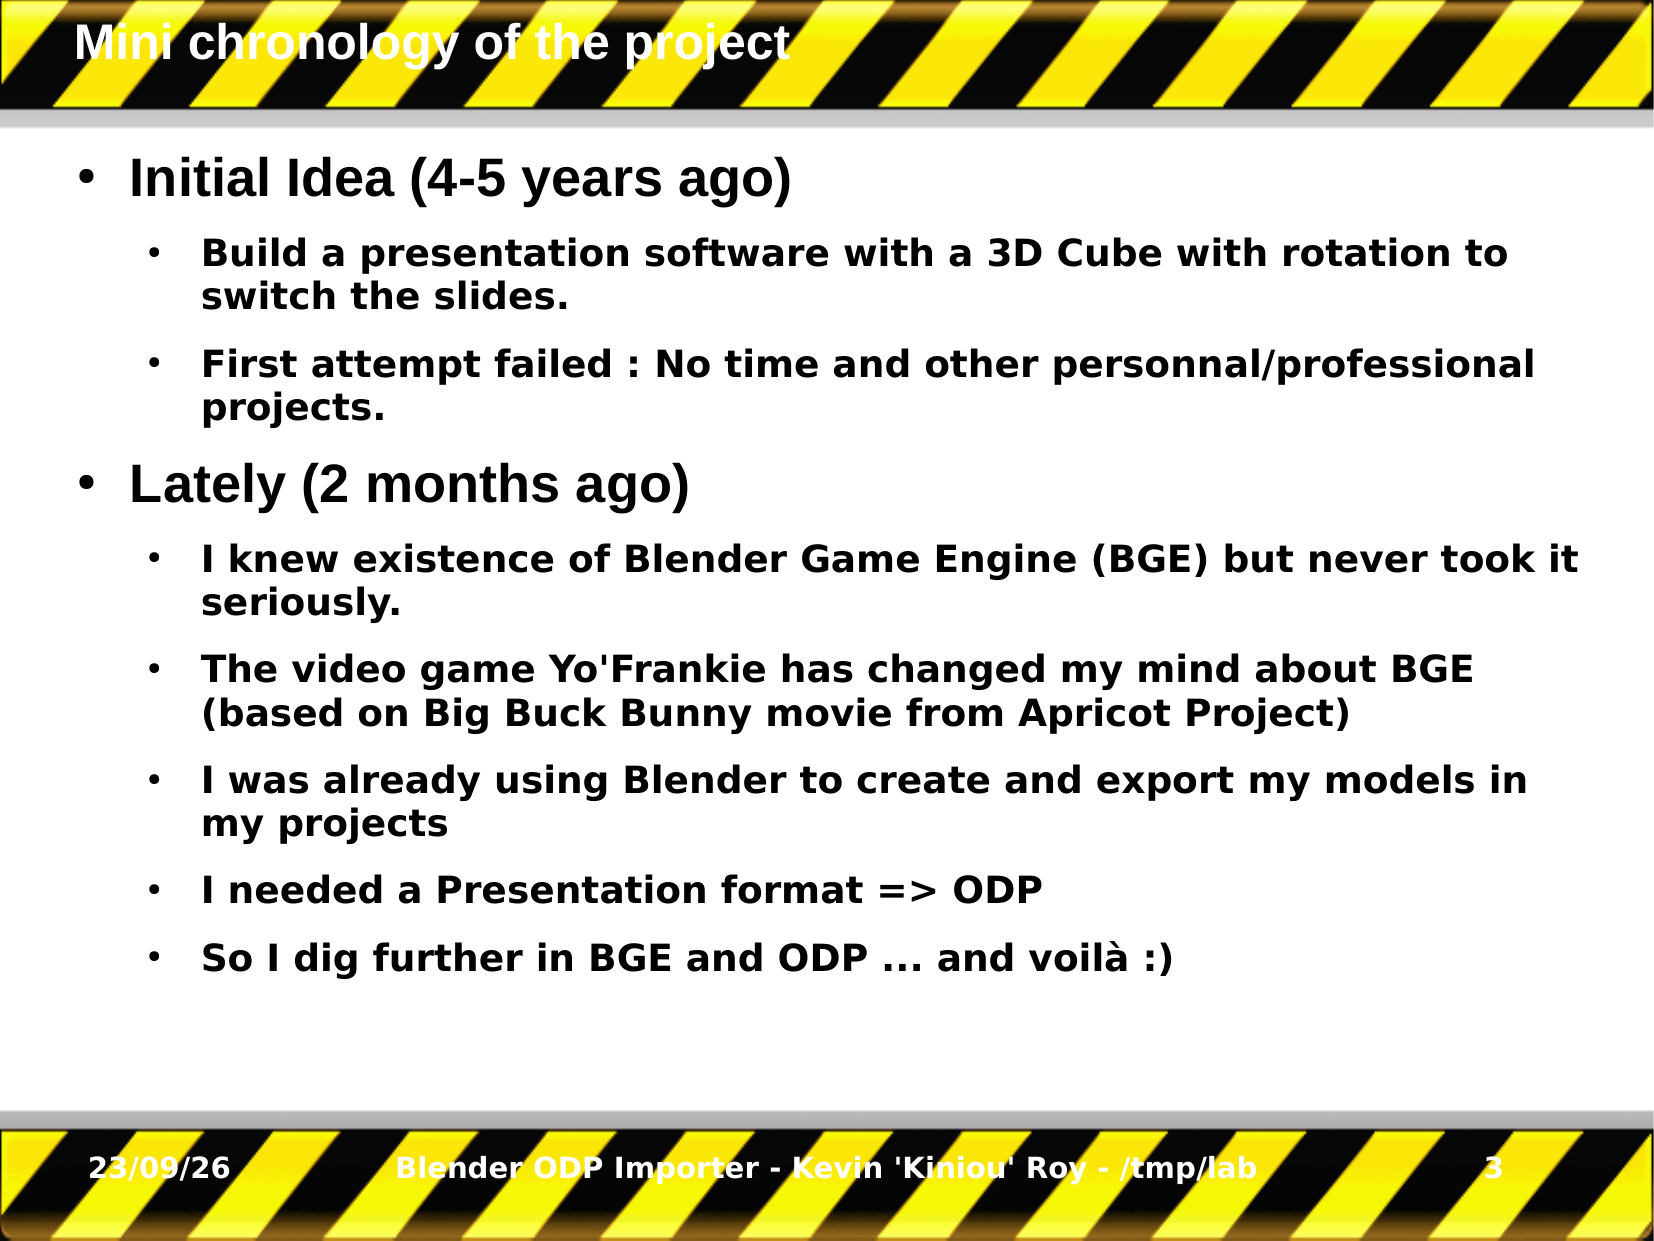

# Mini chronology of the project
Initial Idea (4-5 years ago)
Build a presentation software with a 3D Cube with rotation to switch the slides.
First attempt failed : No time and other personnal/professional projects.
Lately (2 months ago)
I knew existence of Blender Game Engine (BGE) but never took it seriously.
The video game Yo'Frankie has changed my mind about BGE (based on Big Buck Bunny movie from Apricot Project)
I was already using Blender to create and export my models in my projects
I needed a Presentation format => ODP
So I dig further in BGE and ODP ... and voilà :)
Blender ODP Importer - Kevin 'Kiniou' Roy - /tmp/lab
3